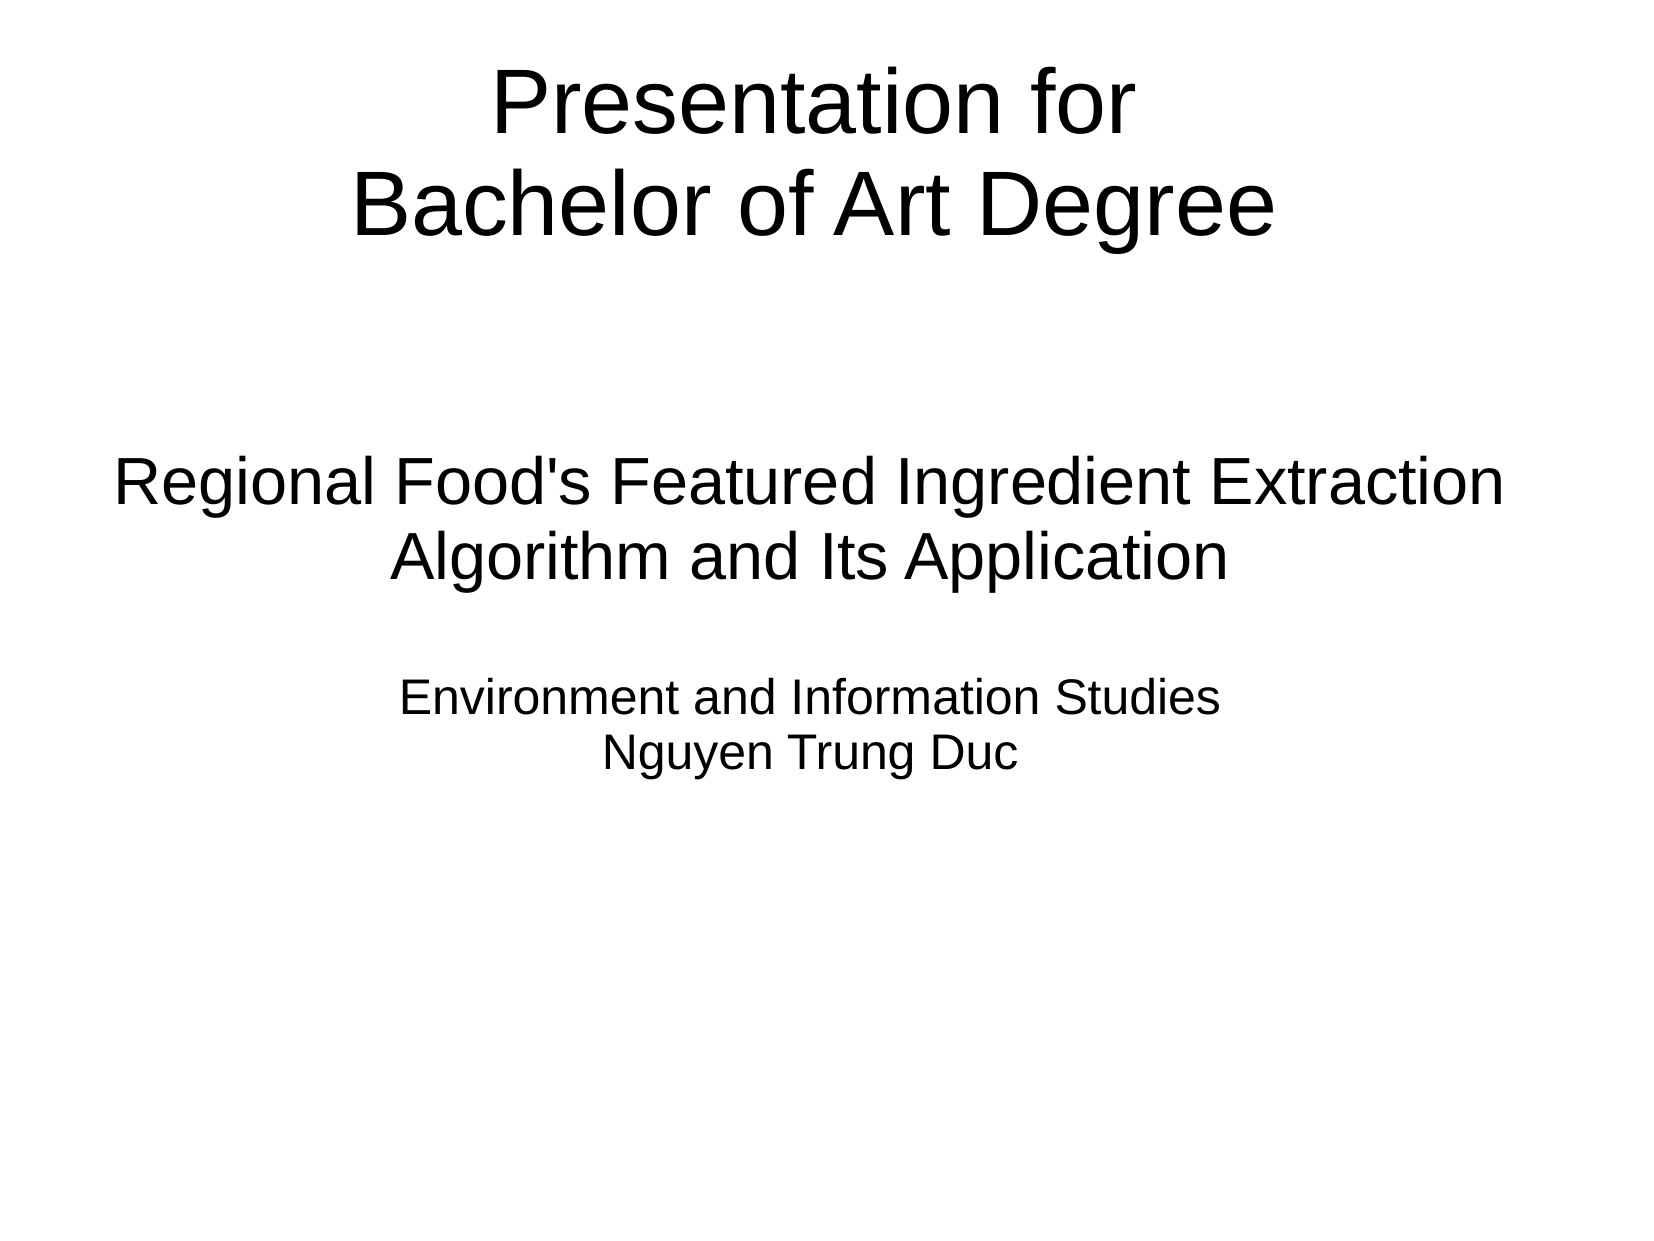

# Presentation for Bachelor of Art Degree
Regional Food's Featured Ingredient Extraction Algorithm and Its Application
Environment and Information Studies
Nguyen Trung Duc